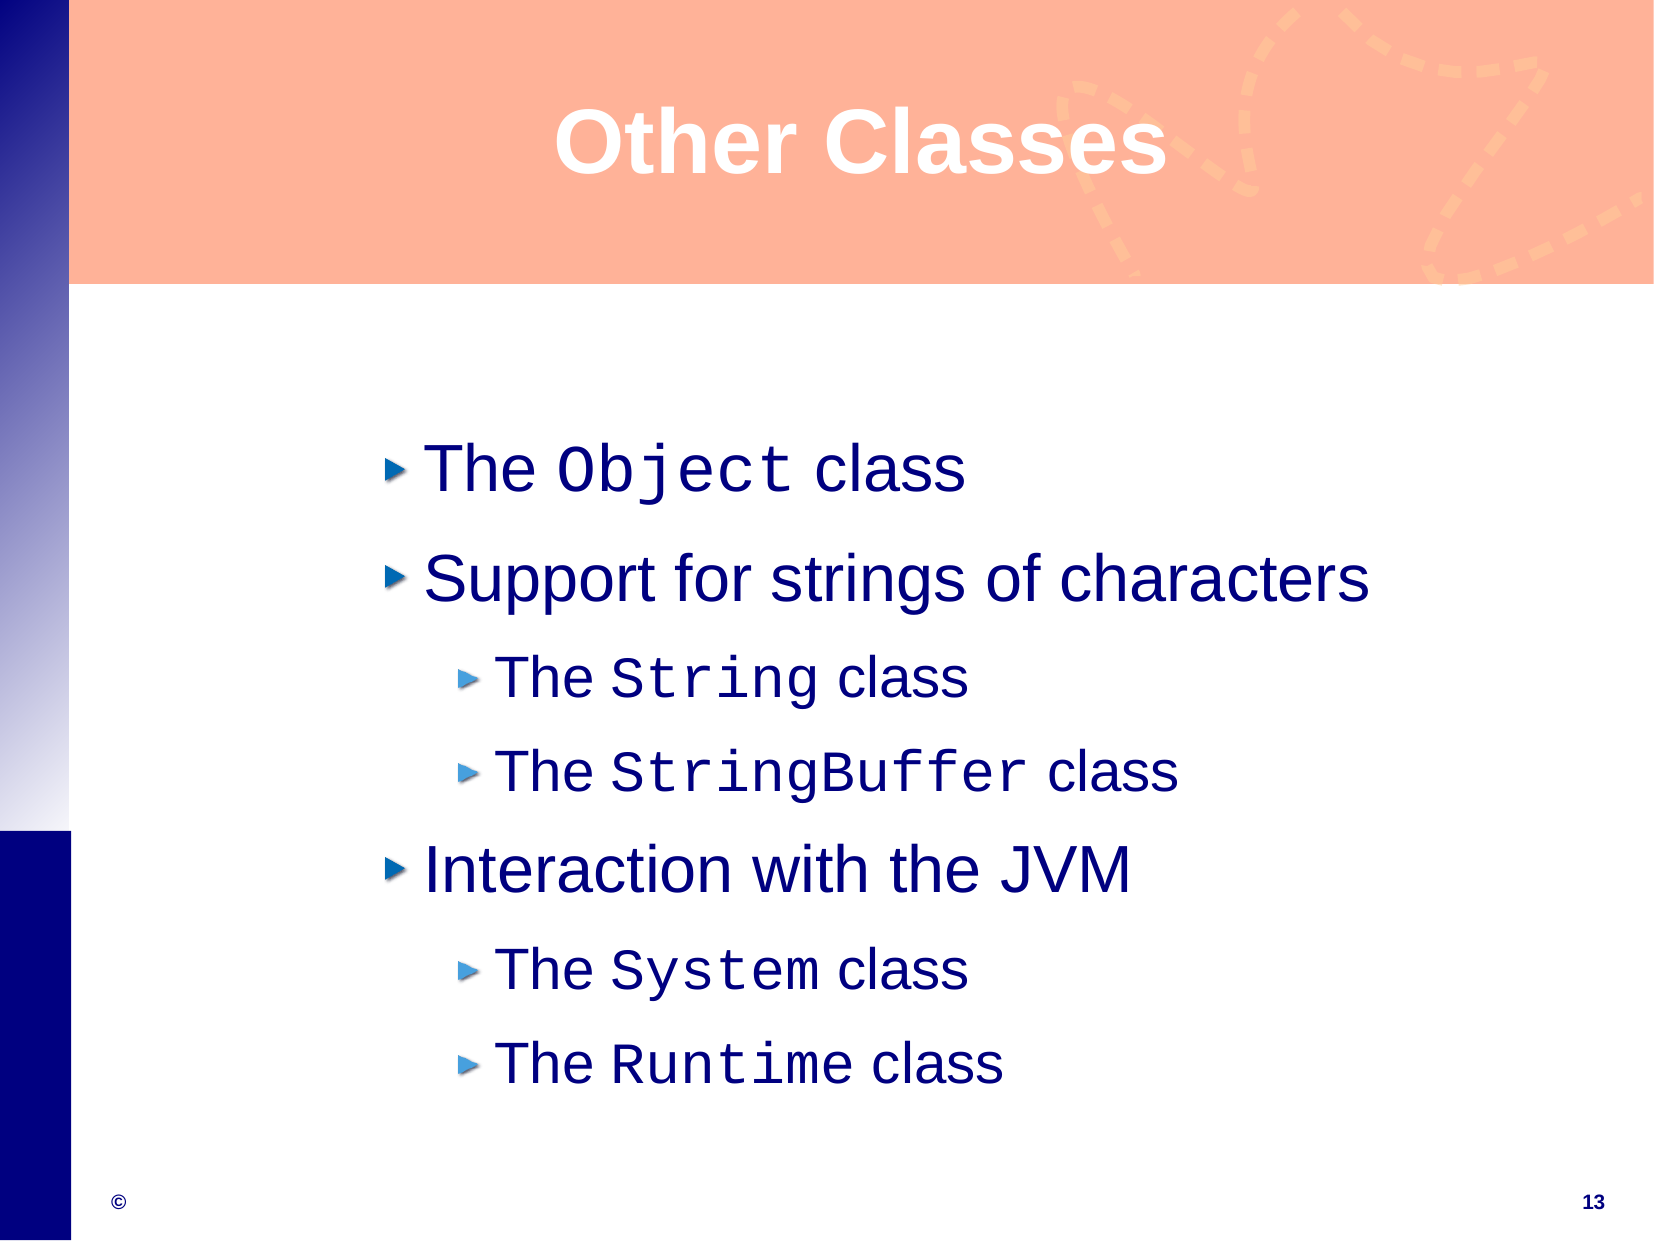

# Other Classes
The Object class
Support for strings of characters
The String class
The StringBuffer class
Interaction with the JVM
The System class
The Runtime class